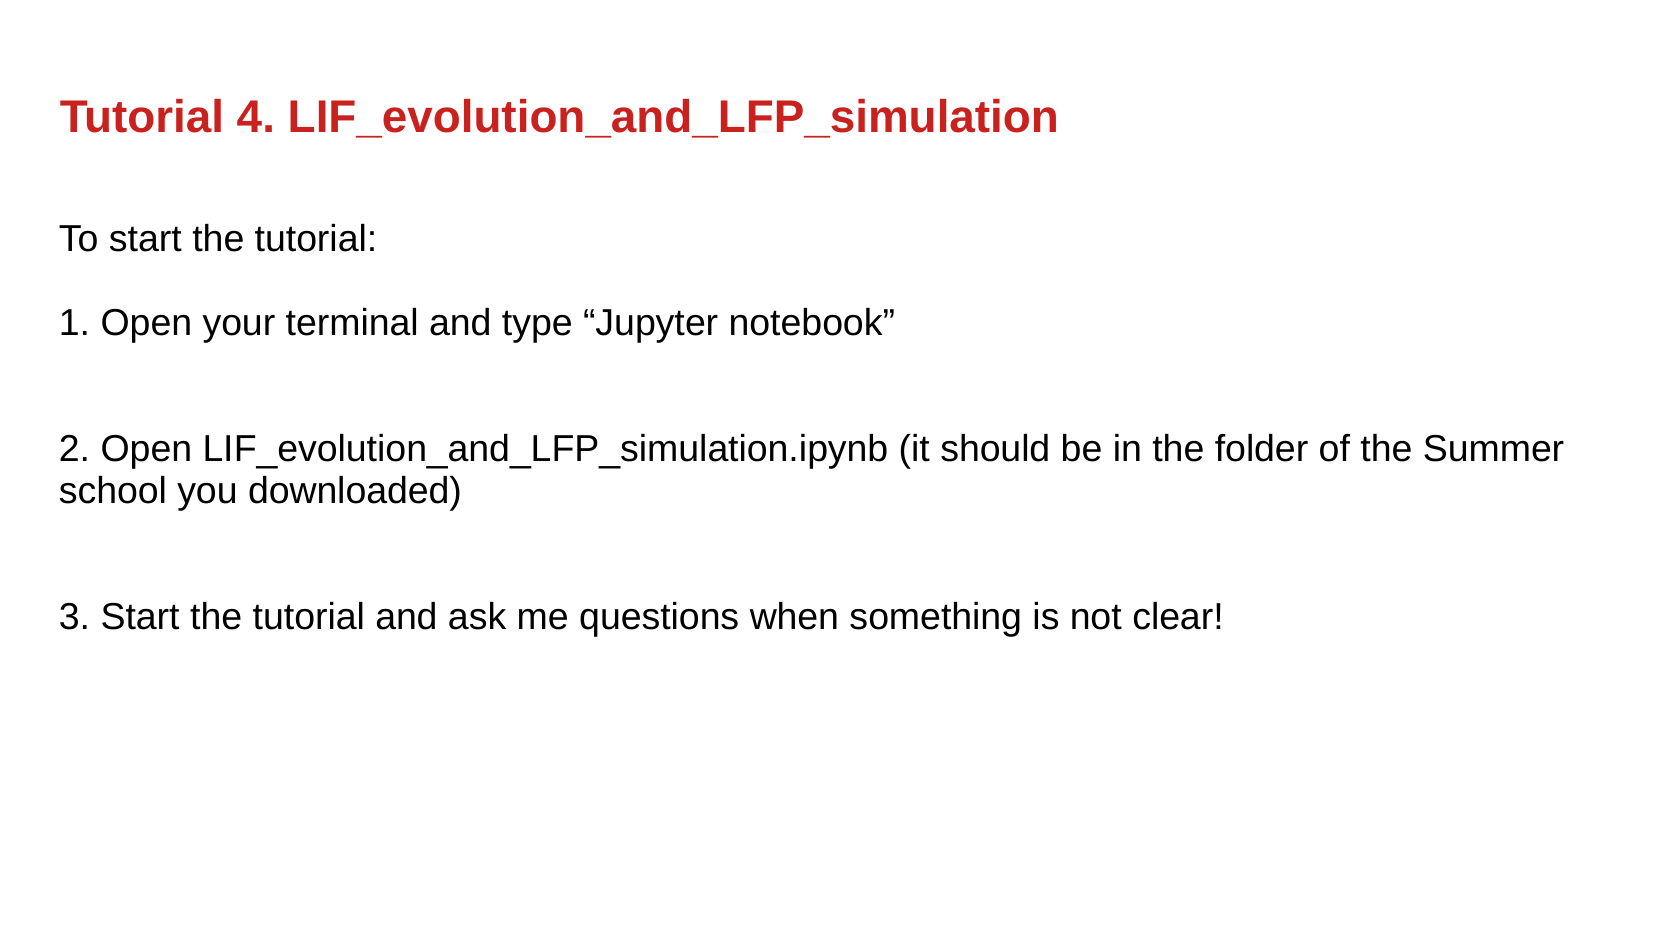

Tutorial 4. LIF_evolution_and_LFP_simulation
To start the tutorial:
1. Open your terminal and type “Jupyter notebook”
2. Open LIF_evolution_and_LFP_simulation.ipynb (it should be in the folder of the Summer school you downloaded)
3. Start the tutorial and ask me questions when something is not clear!